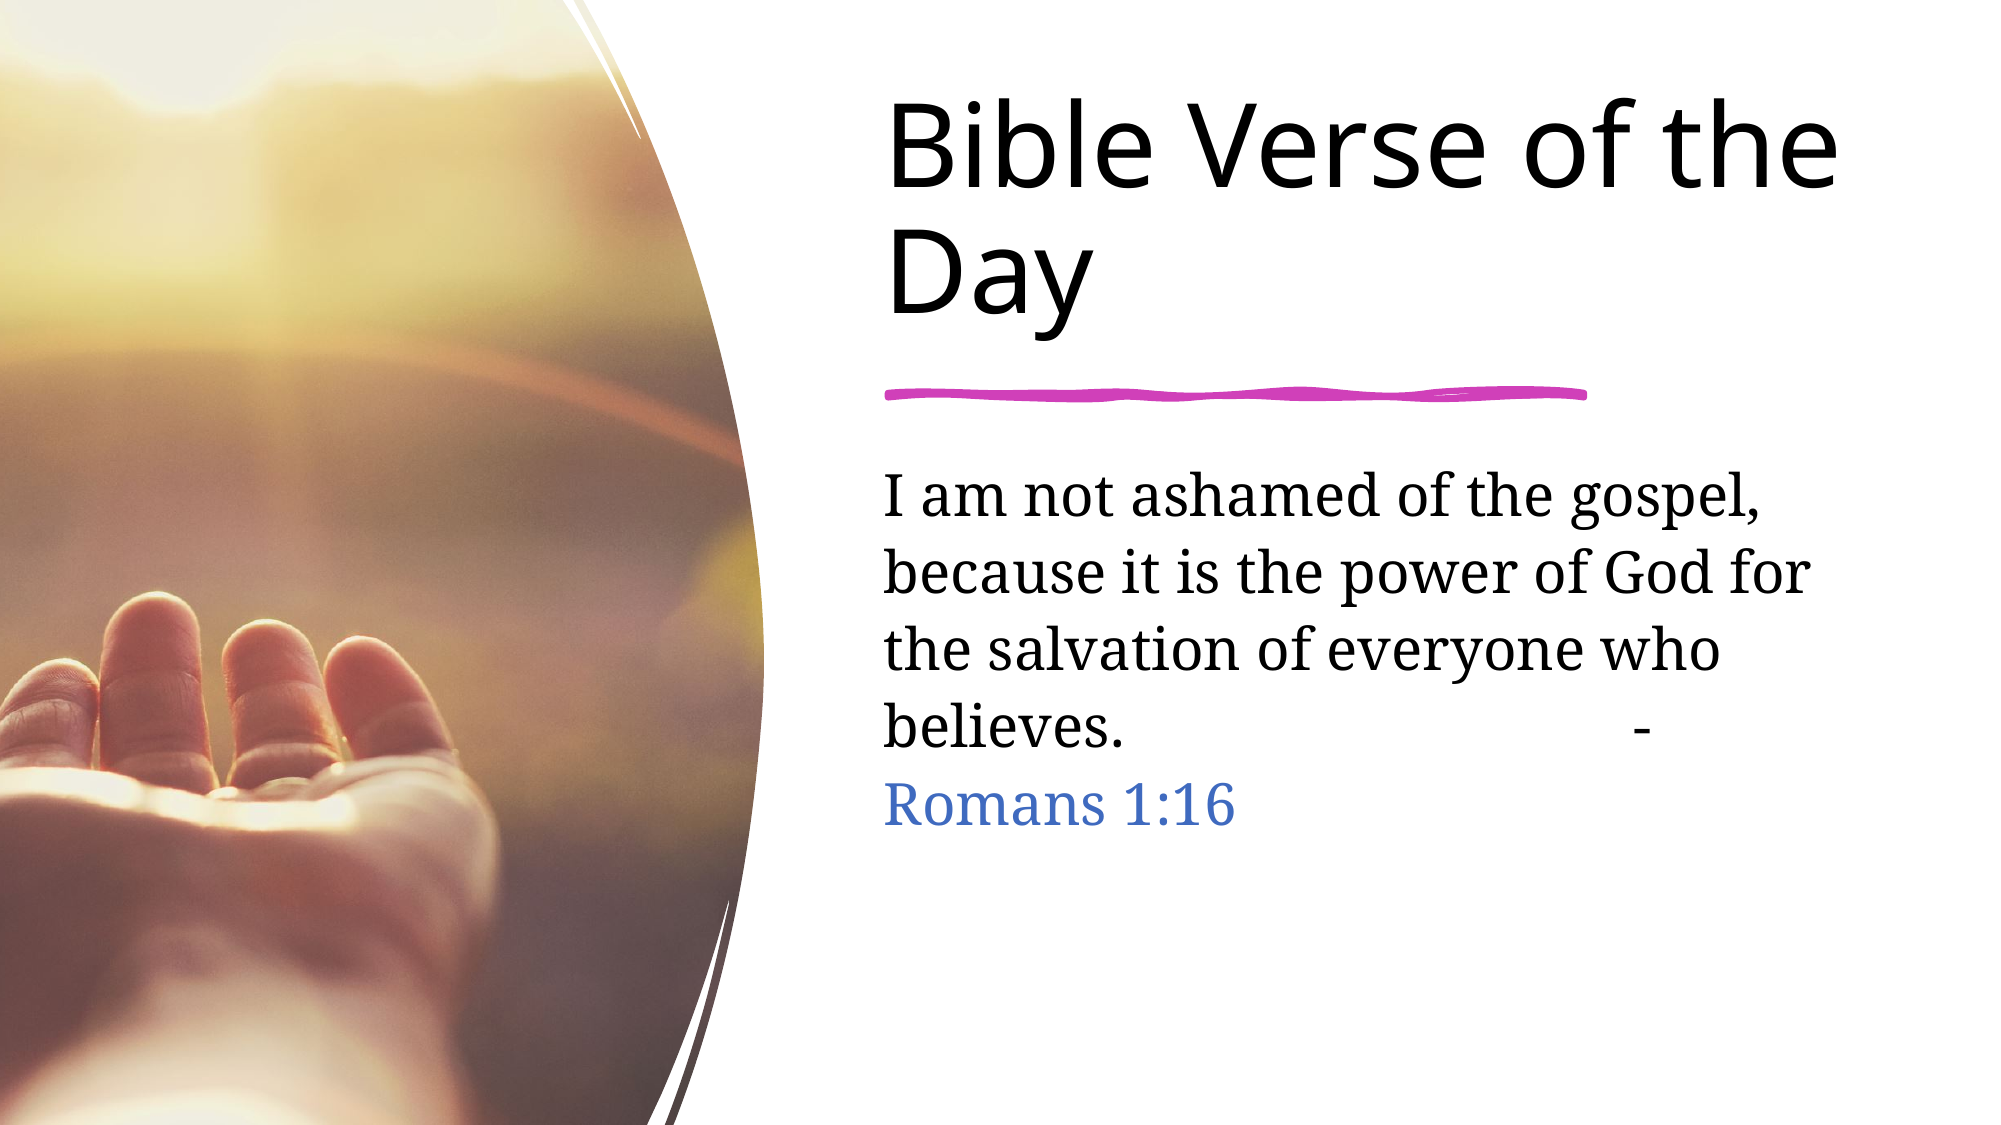

# Bible Verse of the Day
I am not ashamed of the gospel, because it is the power of God for the salvation of everyone who believes.				-Romans 1:16